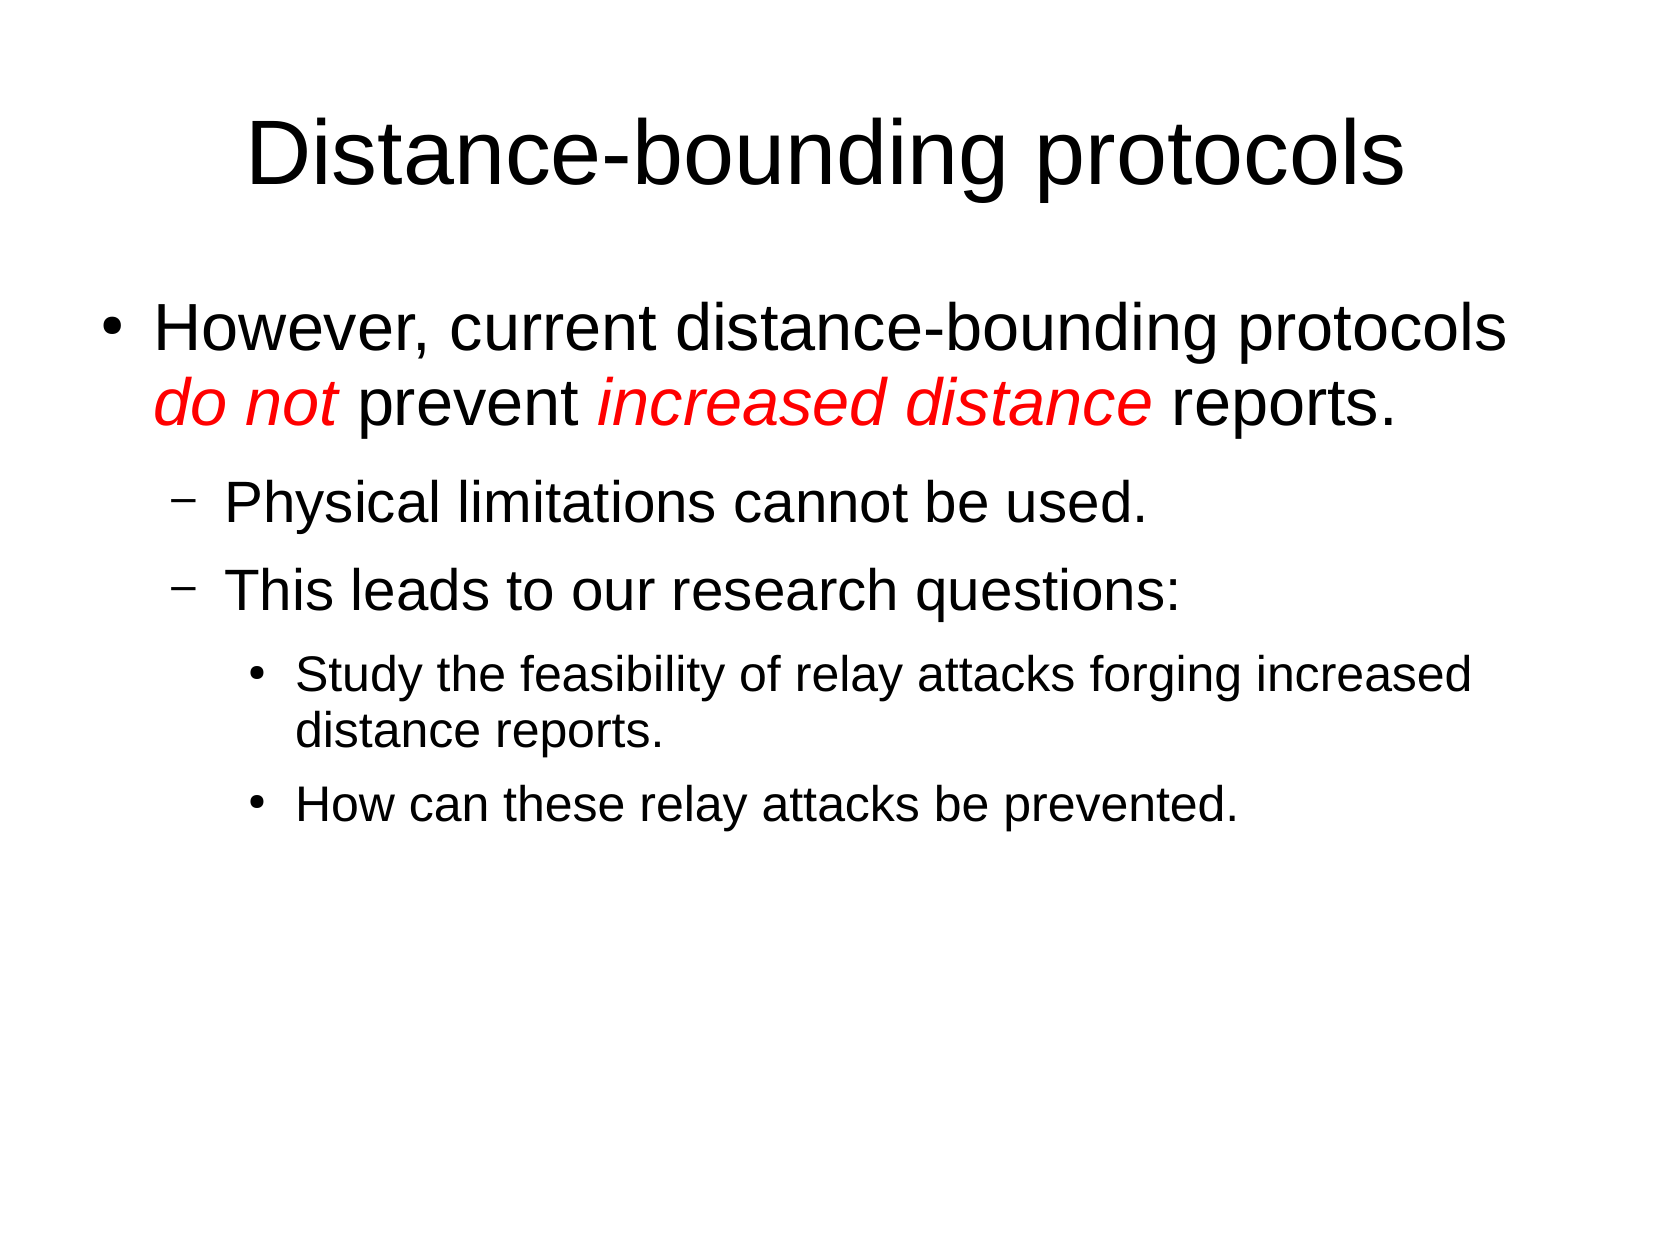

# Distance-bounding protocols
However, current distance-bounding protocols do not prevent increased distance reports.
Physical limitations cannot be used.
This leads to our research questions:
Study the feasibility of relay attacks forging increased distance reports.
How can these relay attacks be prevented.